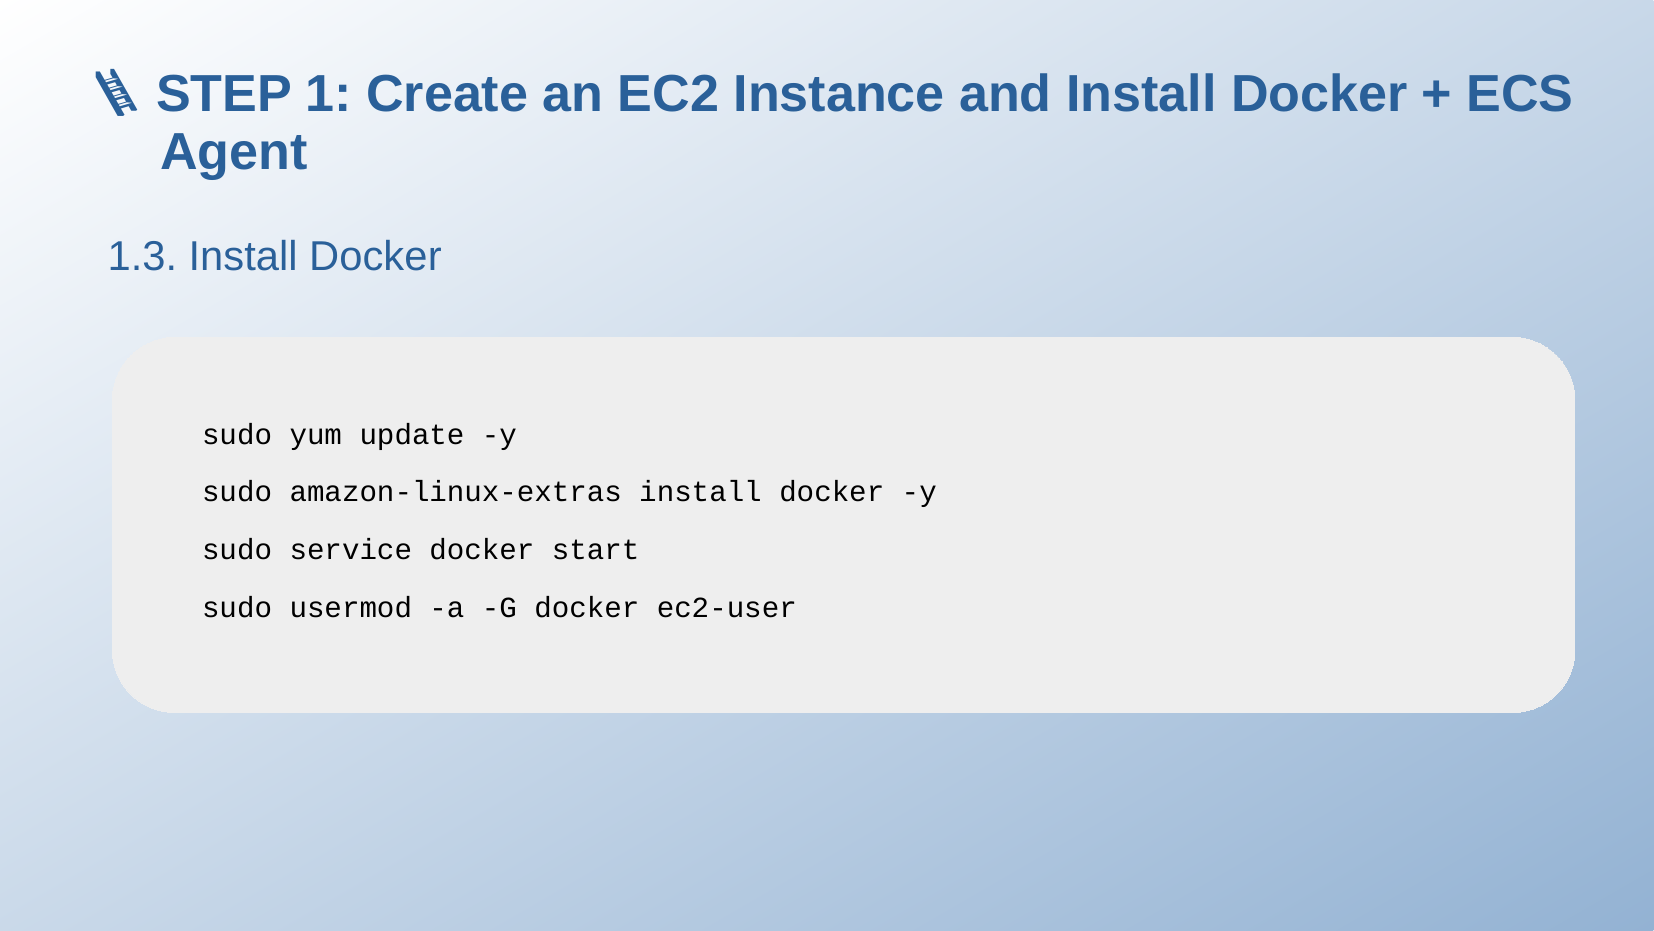

🪜 STEP 1: Create an EC2 Instance and Install Docker + ECS Agent
1.3. Install Docker
sudo yum update -y
sudo amazon-linux-extras install docker -y
sudo service docker start
sudo usermod -a -G docker ec2-user